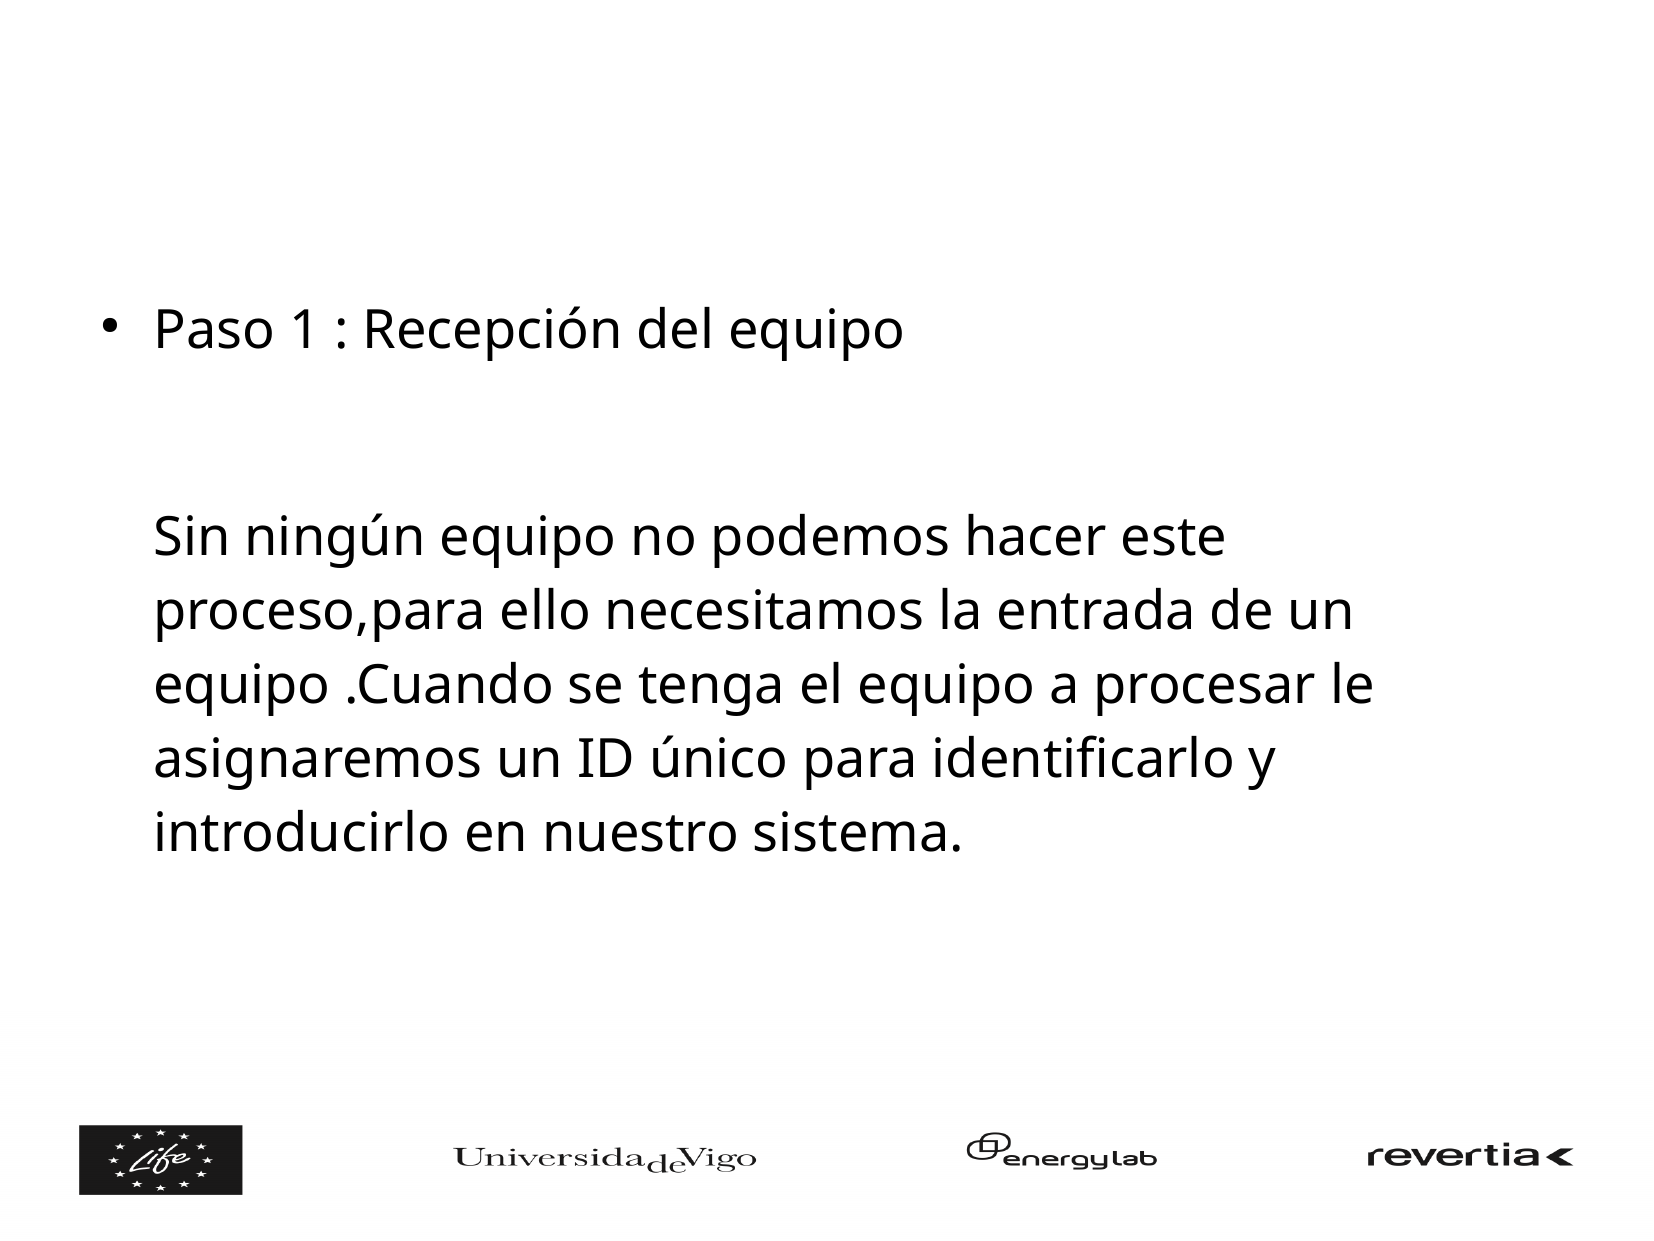

#
Paso 1 : Recepción del equipo
Sin ningún equipo no podemos hacer este proceso,para ello necesitamos la entrada de un equipo .Cuando se tenga el equipo a procesar le asignaremos un ID único para identificarlo y introducirlo en nuestro sistema.